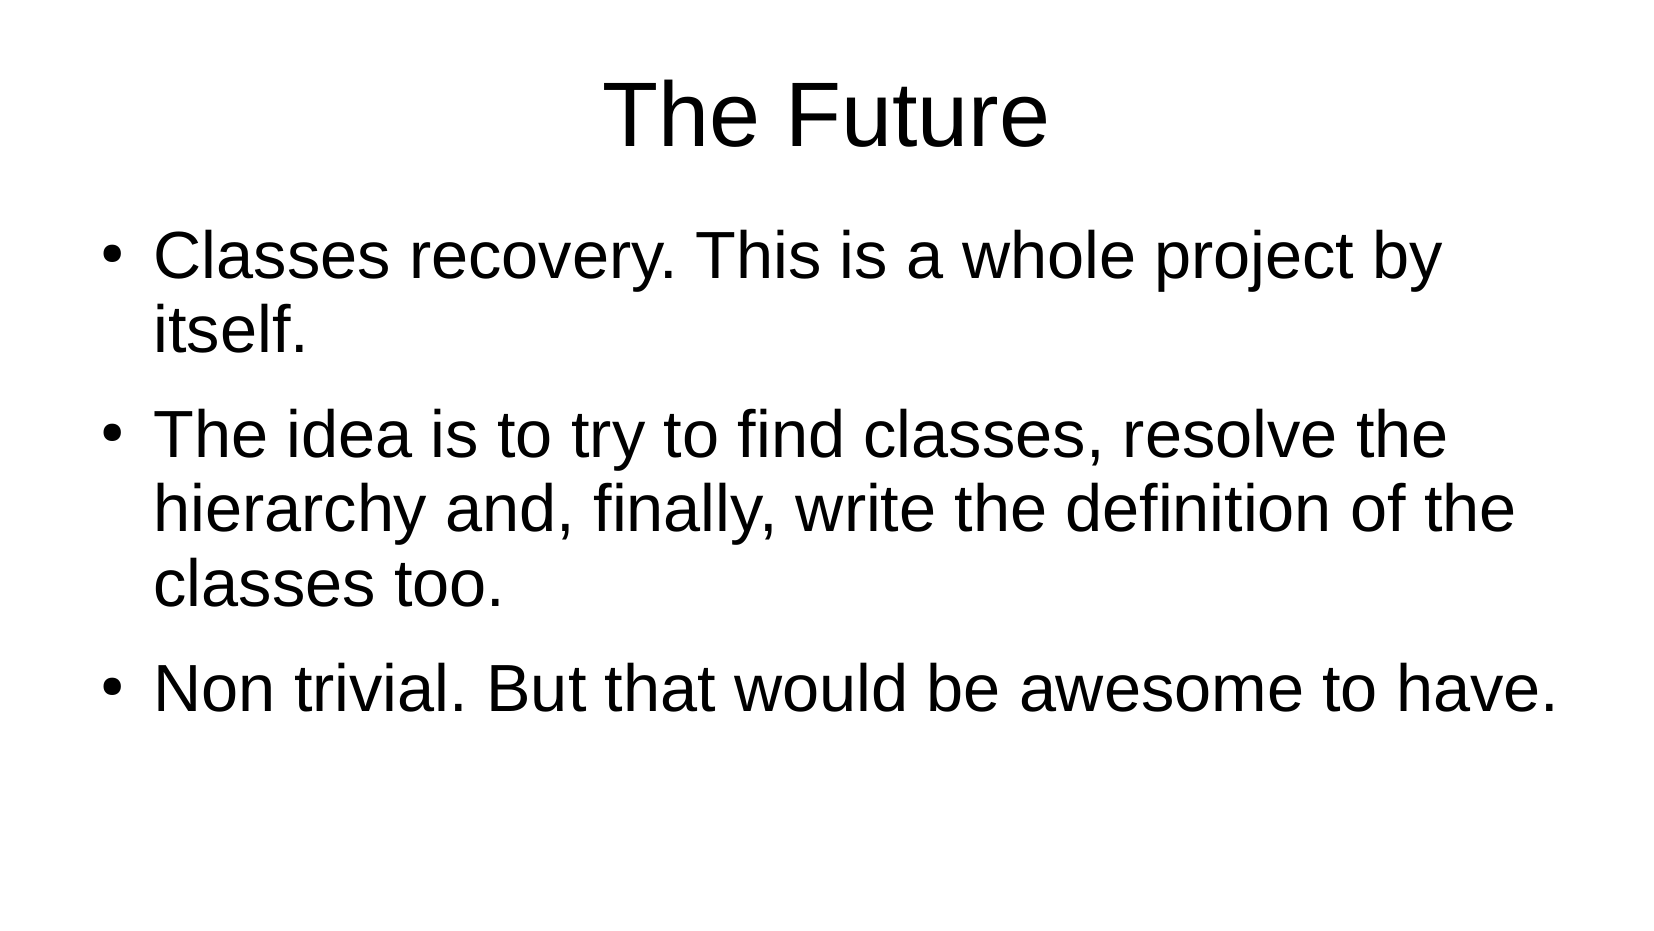

# The Future
Classes recovery. This is a whole project by itself.
The idea is to try to find classes, resolve the hierarchy and, finally, write the definition of the classes too.
Non trivial. But that would be awesome to have.